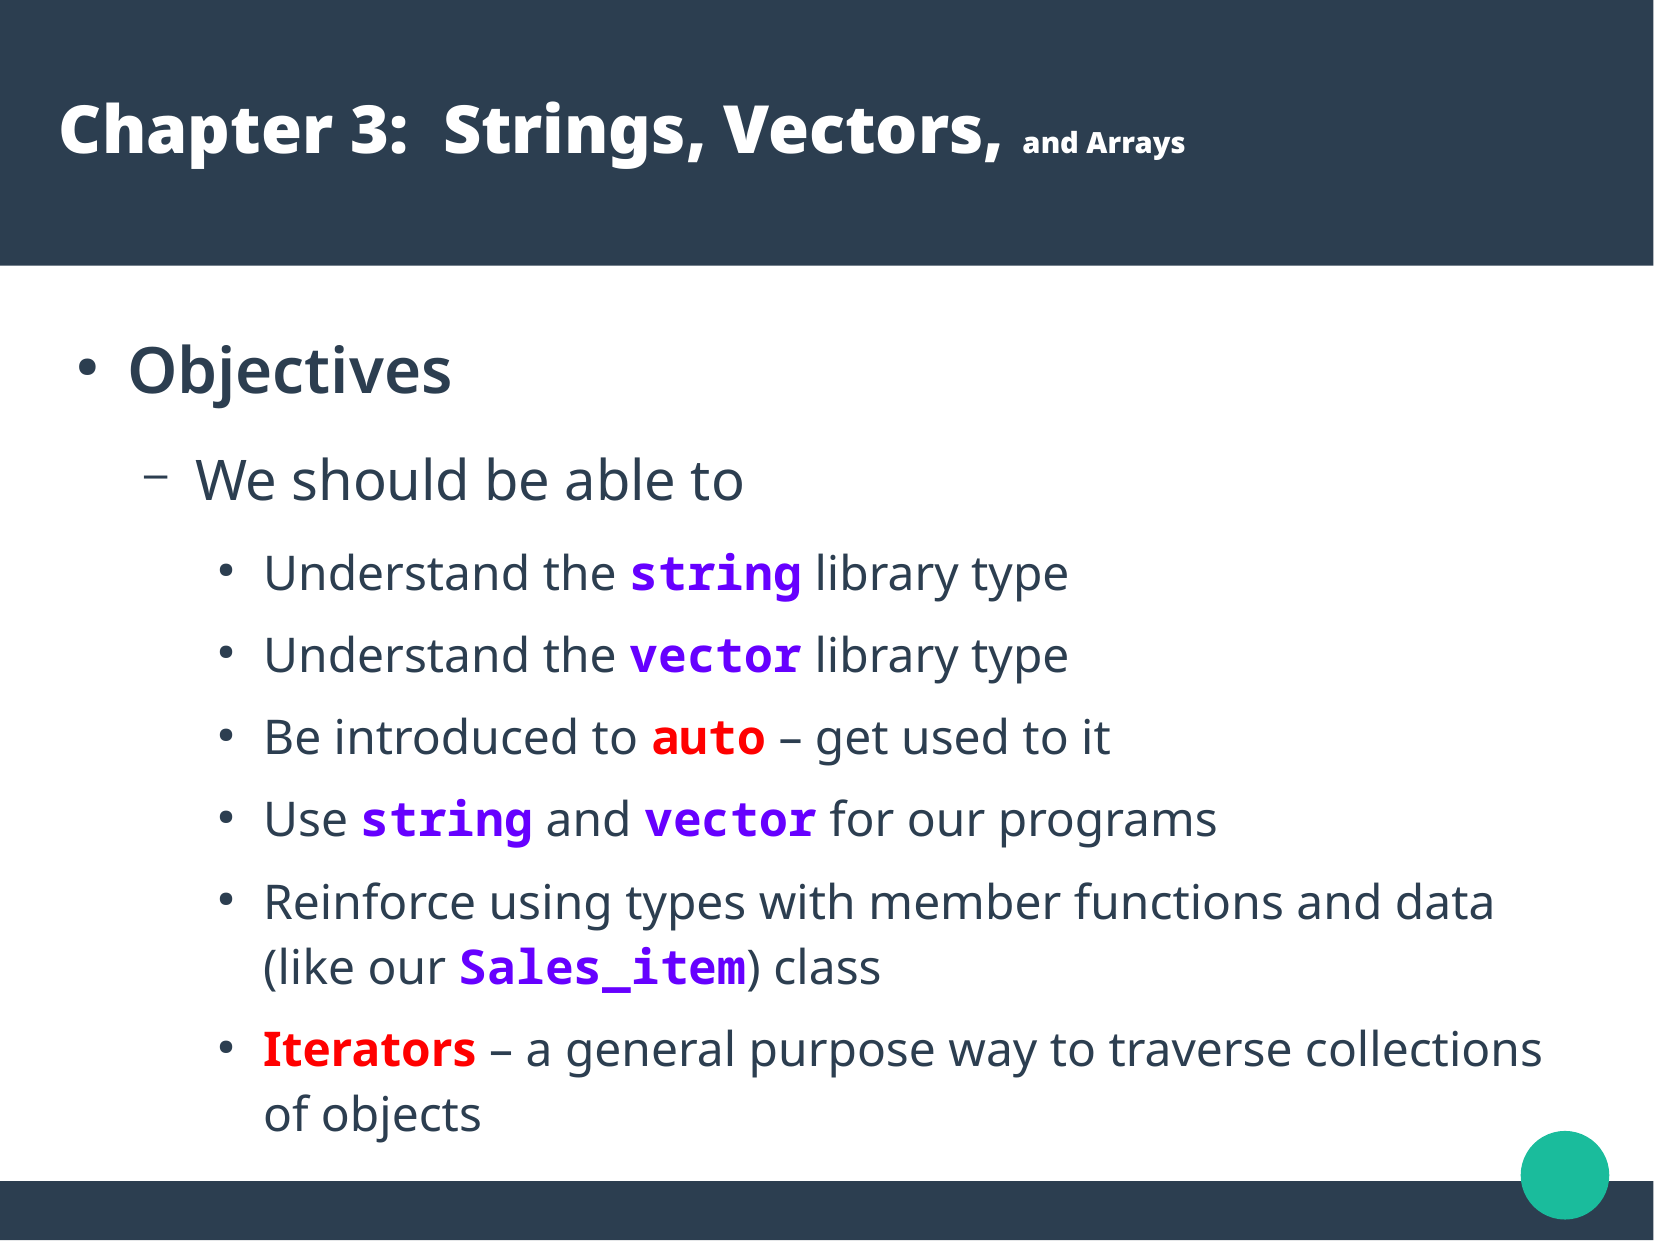

# Chapter 3: Strings, Vectors, and Arrays
Objectives
We should be able to
Understand the string library type
Understand the vector library type
Be introduced to auto – get used to it
Use string and vector for our programs
Reinforce using types with member functions and data (like our Sales_item) class
Iterators – a general purpose way to traverse collections of objects